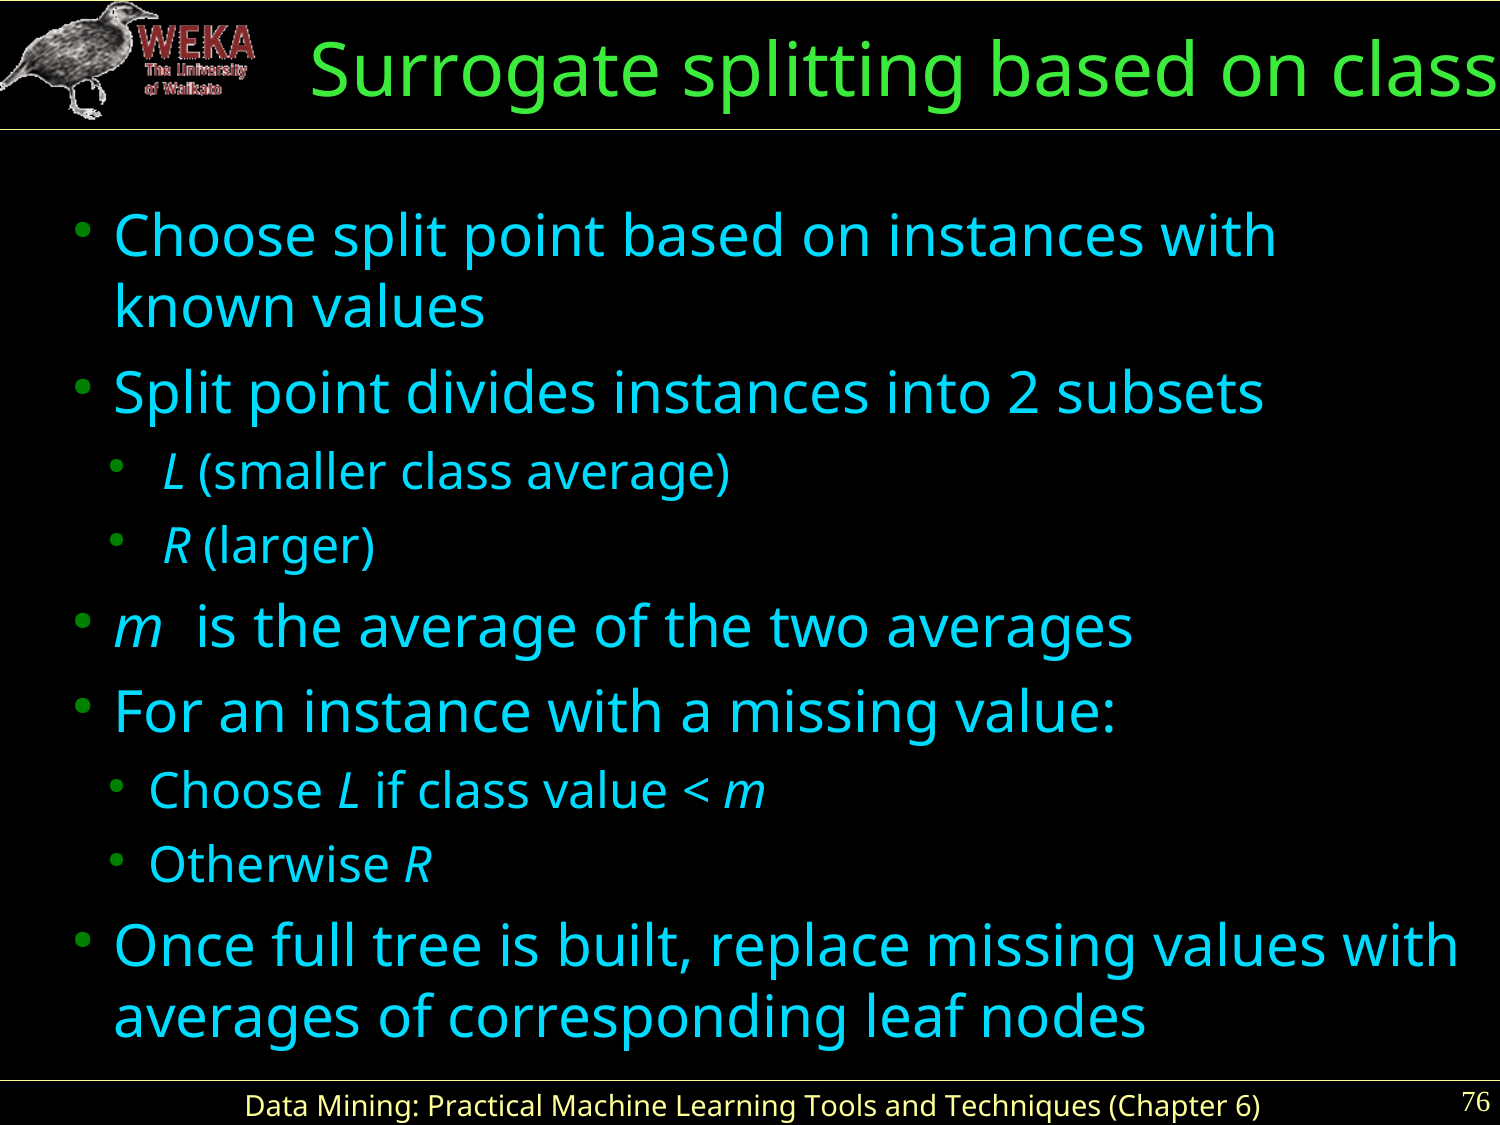

# Surrogate splitting based on class
Choose split point based on instances with known values
Split point divides instances into 2 subsets
 L (smaller class average)
 R (larger)
m is the average of the two averages
For an instance with a missing value:
Choose L if class value < m
Otherwise R
Once full tree is built, replace missing values with averages of corresponding leaf nodes
Data Mining: Practical Machine Learning Tools and Techniques (Chapter 6)
76